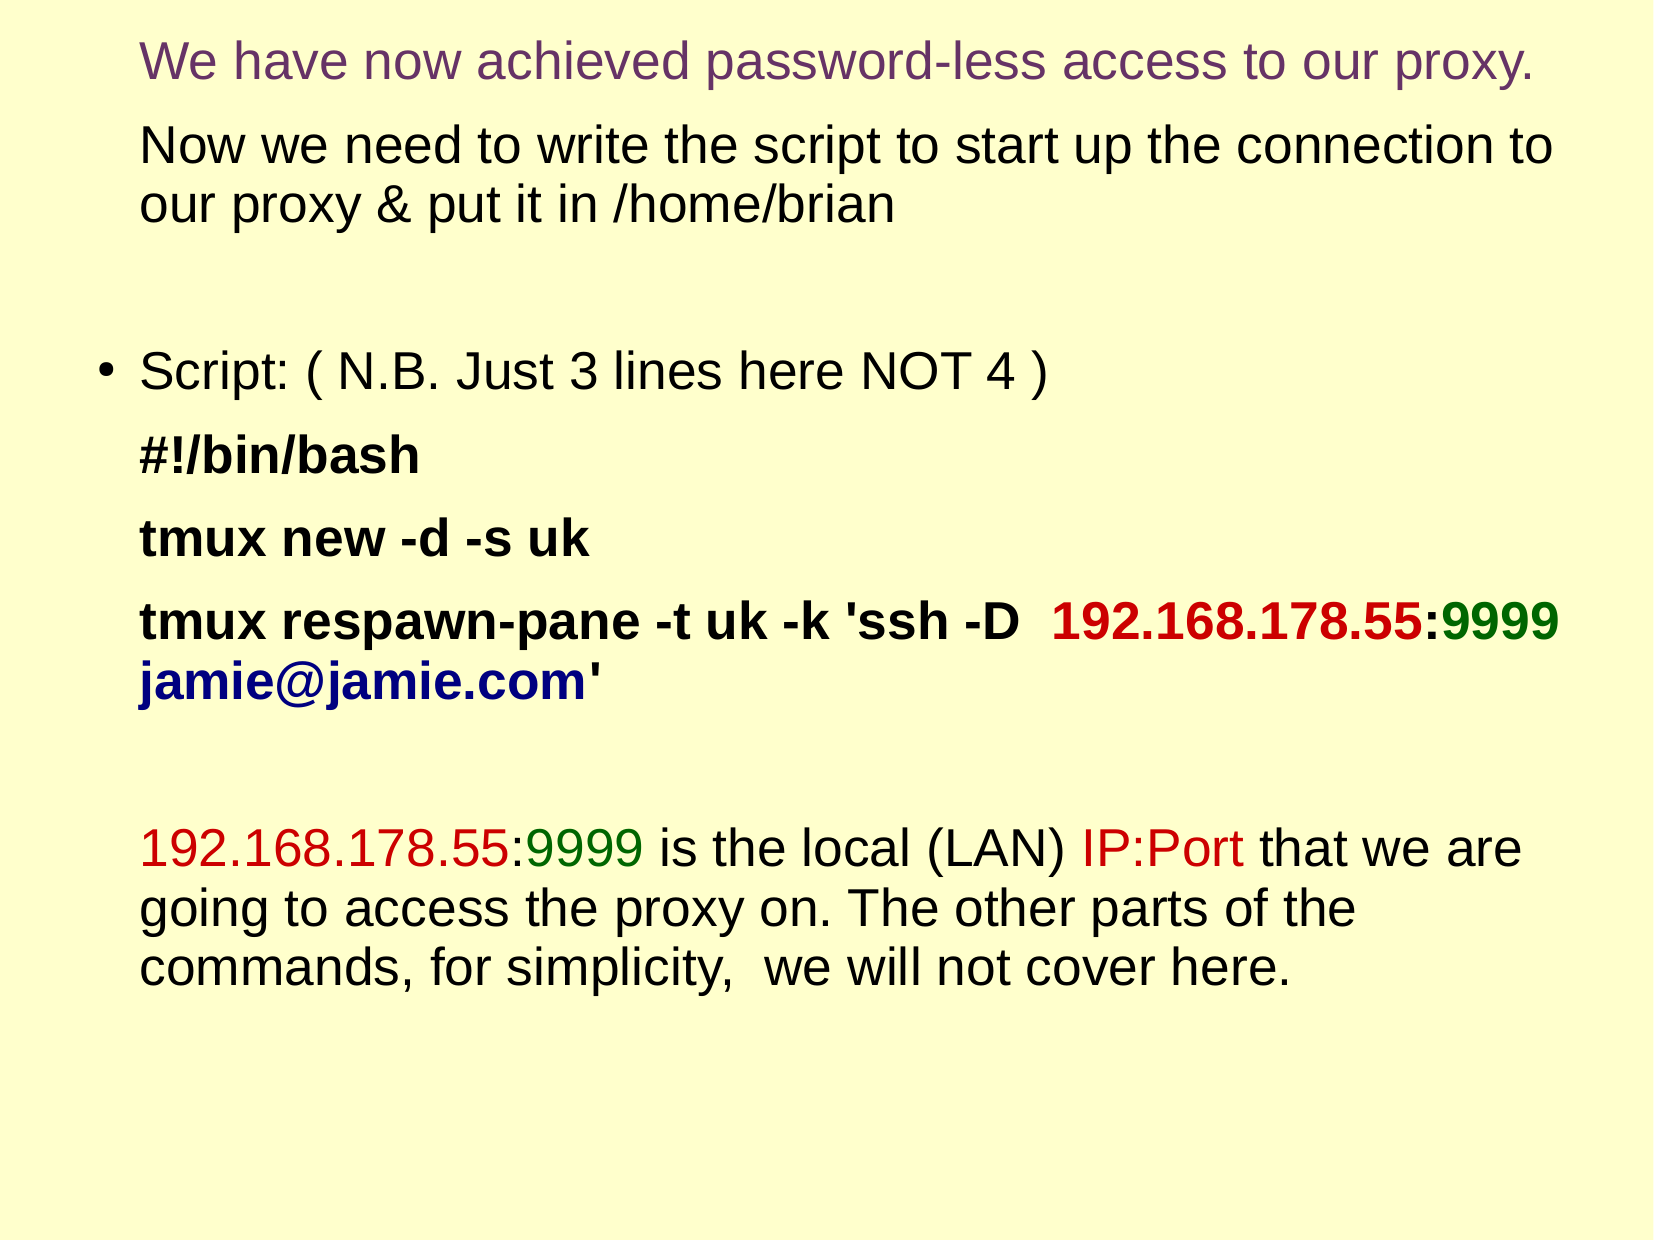

# We have now achieved password-less access to our proxy.
Now we need to write the script to start up the connection to our proxy & put it in /home/brian
Script: ( N.B. Just 3 lines here NOT 4 )
#!/bin/bash
tmux new -d -s uk
tmux respawn-pane -t uk -k 'ssh -D 192.168.178.55:9999 jamie@jamie.com'
192.168.178.55:9999 is the local (LAN) IP:Port that we are going to access the proxy on. The other parts of the commands, for simplicity, we will not cover here.